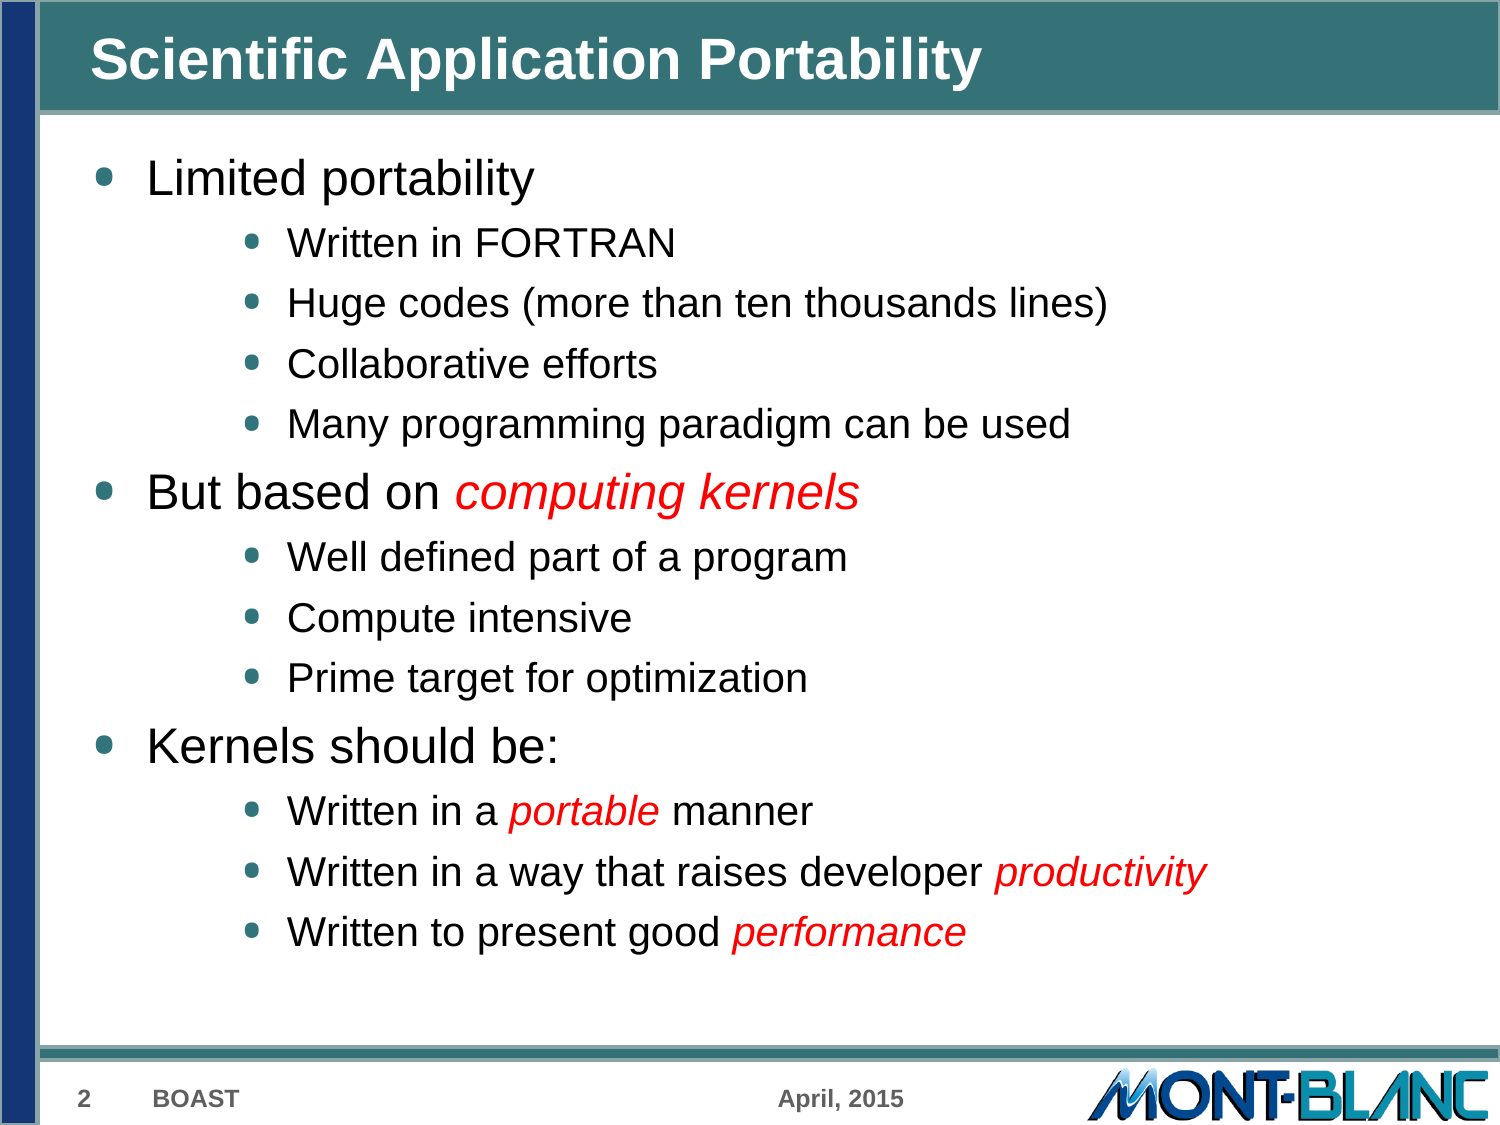

# Scientific Application Portability
Limited portability
Written in FORTRAN
Huge codes (more than ten thousands lines)
Collaborative efforts
Many programming paradigm can be used
But based on computing kernels
Well defined part of a program
Compute intensive
Prime target for optimization
Kernels should be:
Written in a portable manner
Written in a way that raises developer productivity
Written to present good performance
BOAST
April, 2015